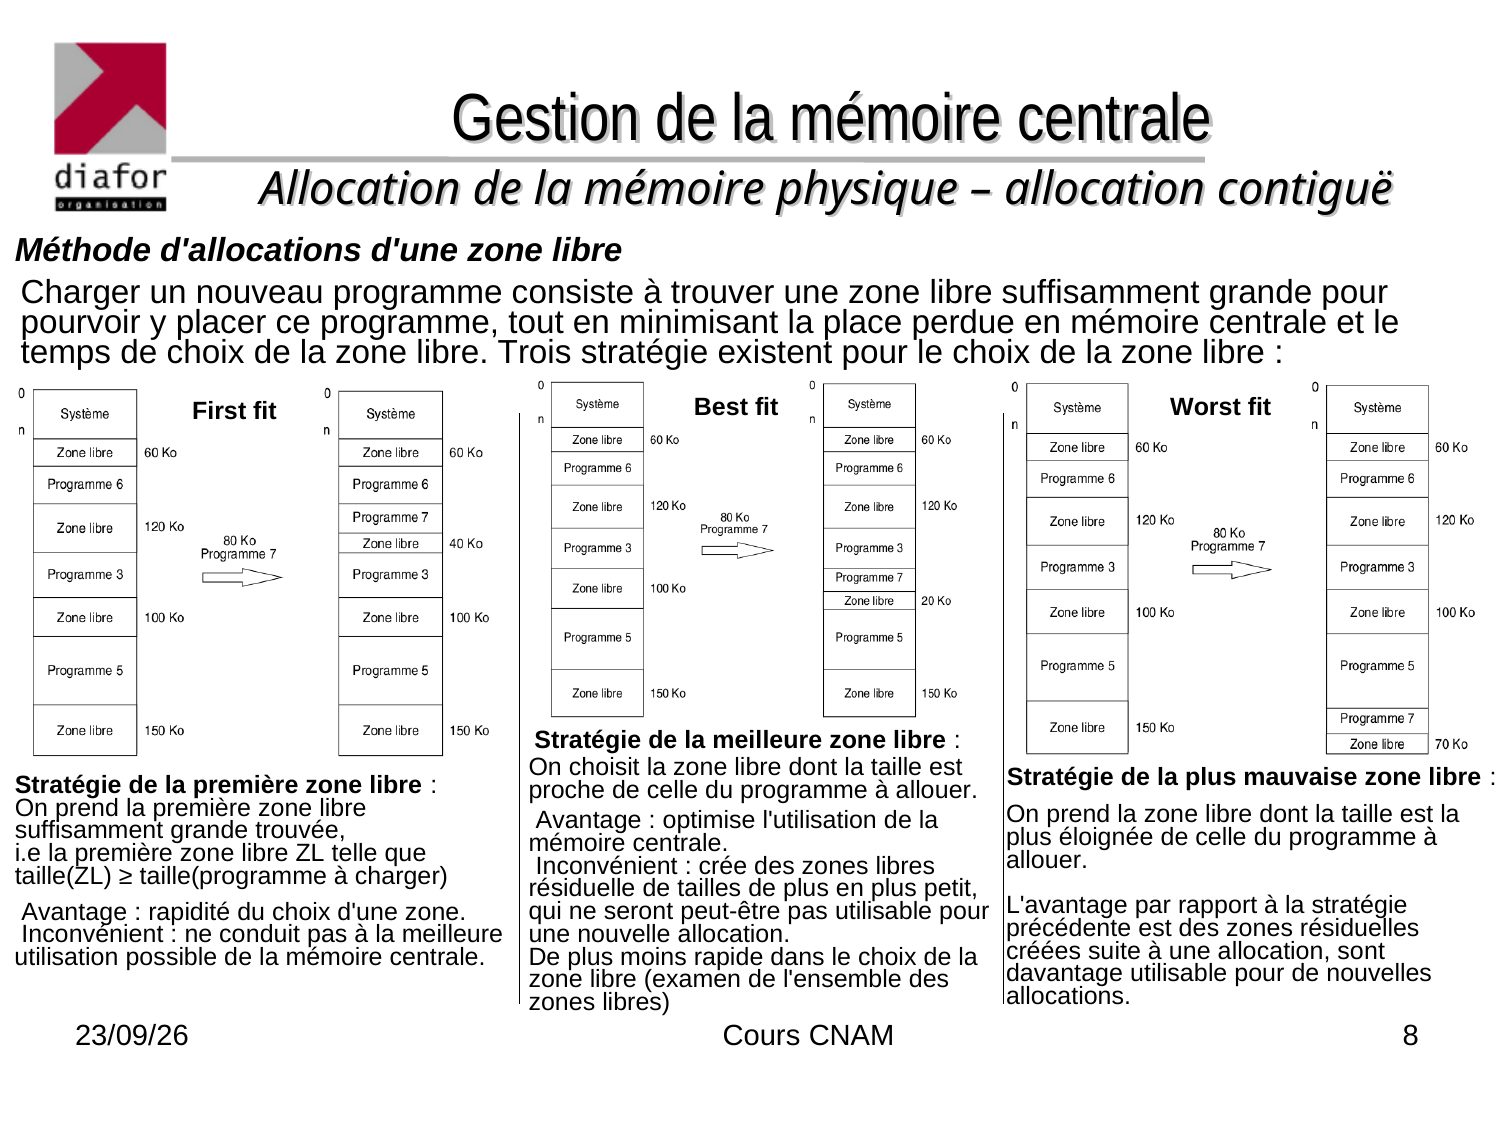

# Gestion de la mémoire centrale Allocation de la mémoire physique – allocation contiguë
Méthode d'allocations d'une zone libre
Charger un nouveau programme consiste à trouver une zone libre suffisamment grande pour
pourvoir y placer ce programme, tout en minimisant la place perdue en mémoire centrale et le
temps de choix de la zone libre. Trois stratégie existent pour le choix de la zone libre :
Best fit
Worst fit
First fit
Stratégie de la meilleure zone libre :
On choisit la zone libre dont la taille est
proche de celle du programme à allouer.
Stratégie de la plus mauvaise zone libre :
Stratégie de la première zone libre :
On prend la première zone libre
suffisamment grande trouvée,
i.e la première zone libre ZL telle que
taille(ZL) ≥ taille(programme à charger)
On prend la zone libre dont la taille est la
plus éloignée de celle du programme à
allouer.
L'avantage par rapport à la stratégie
précédente est des zones résiduelles
créées suite à une allocation, sont
davantage utilisable pour de nouvelles
allocations.
 Avantage : optimise l'utilisation de la
mémoire centrale.
 Inconvénient : crée des zones libres
résiduelle de tailles de plus en plus petit,
qui ne seront peut-être pas utilisable pour
une nouvelle allocation.
De plus moins rapide dans le choix de la
zone libre (examen de l'ensemble des
zones libres)
 Avantage : rapidité du choix d'une zone.
 Inconvénient : ne conduit pas à la meilleure
utilisation possible de la mémoire centrale.
Cours CNAM
8